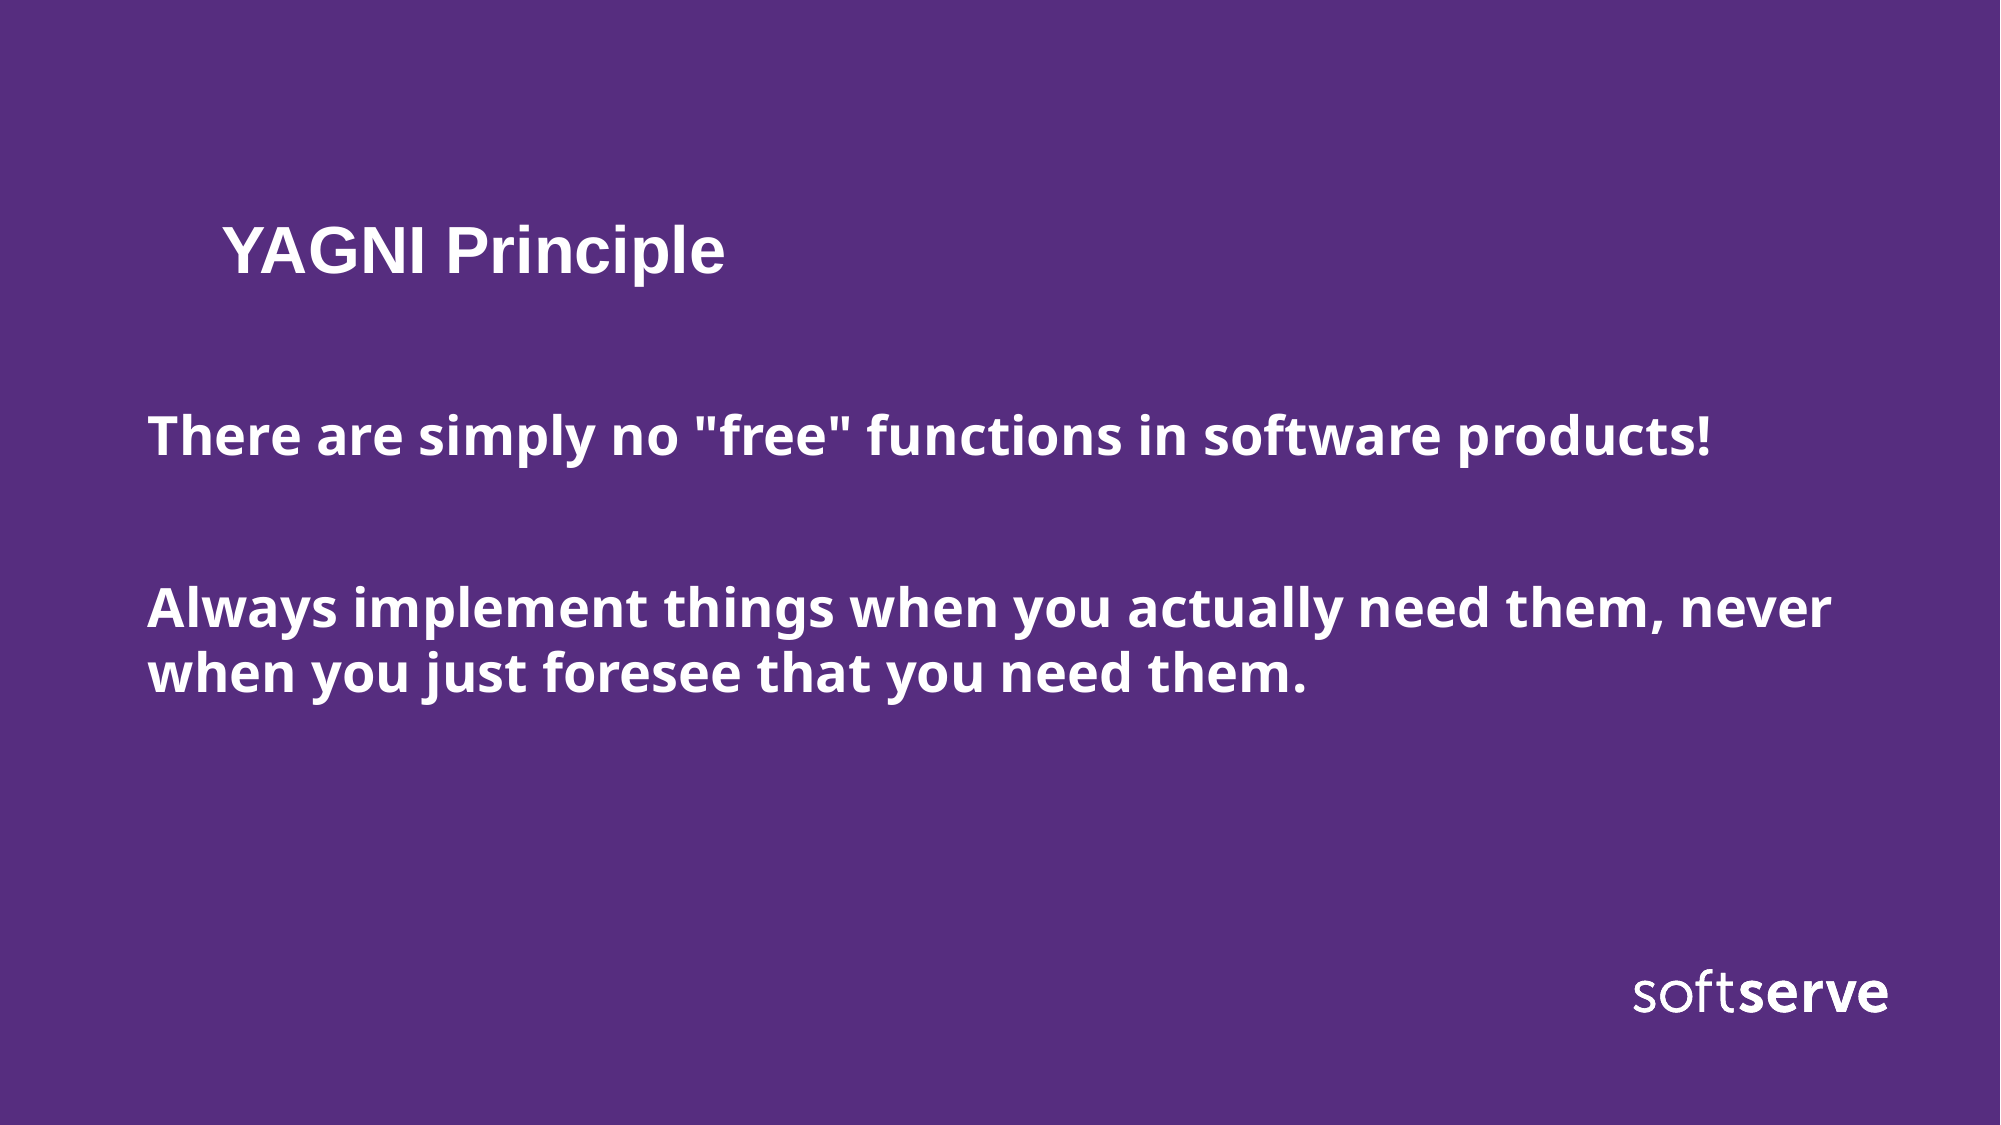

YAGNI Principle
# There are simply no "free" functions in software products!
Always implement things when you actually need them, never when you just foresee that you need them.